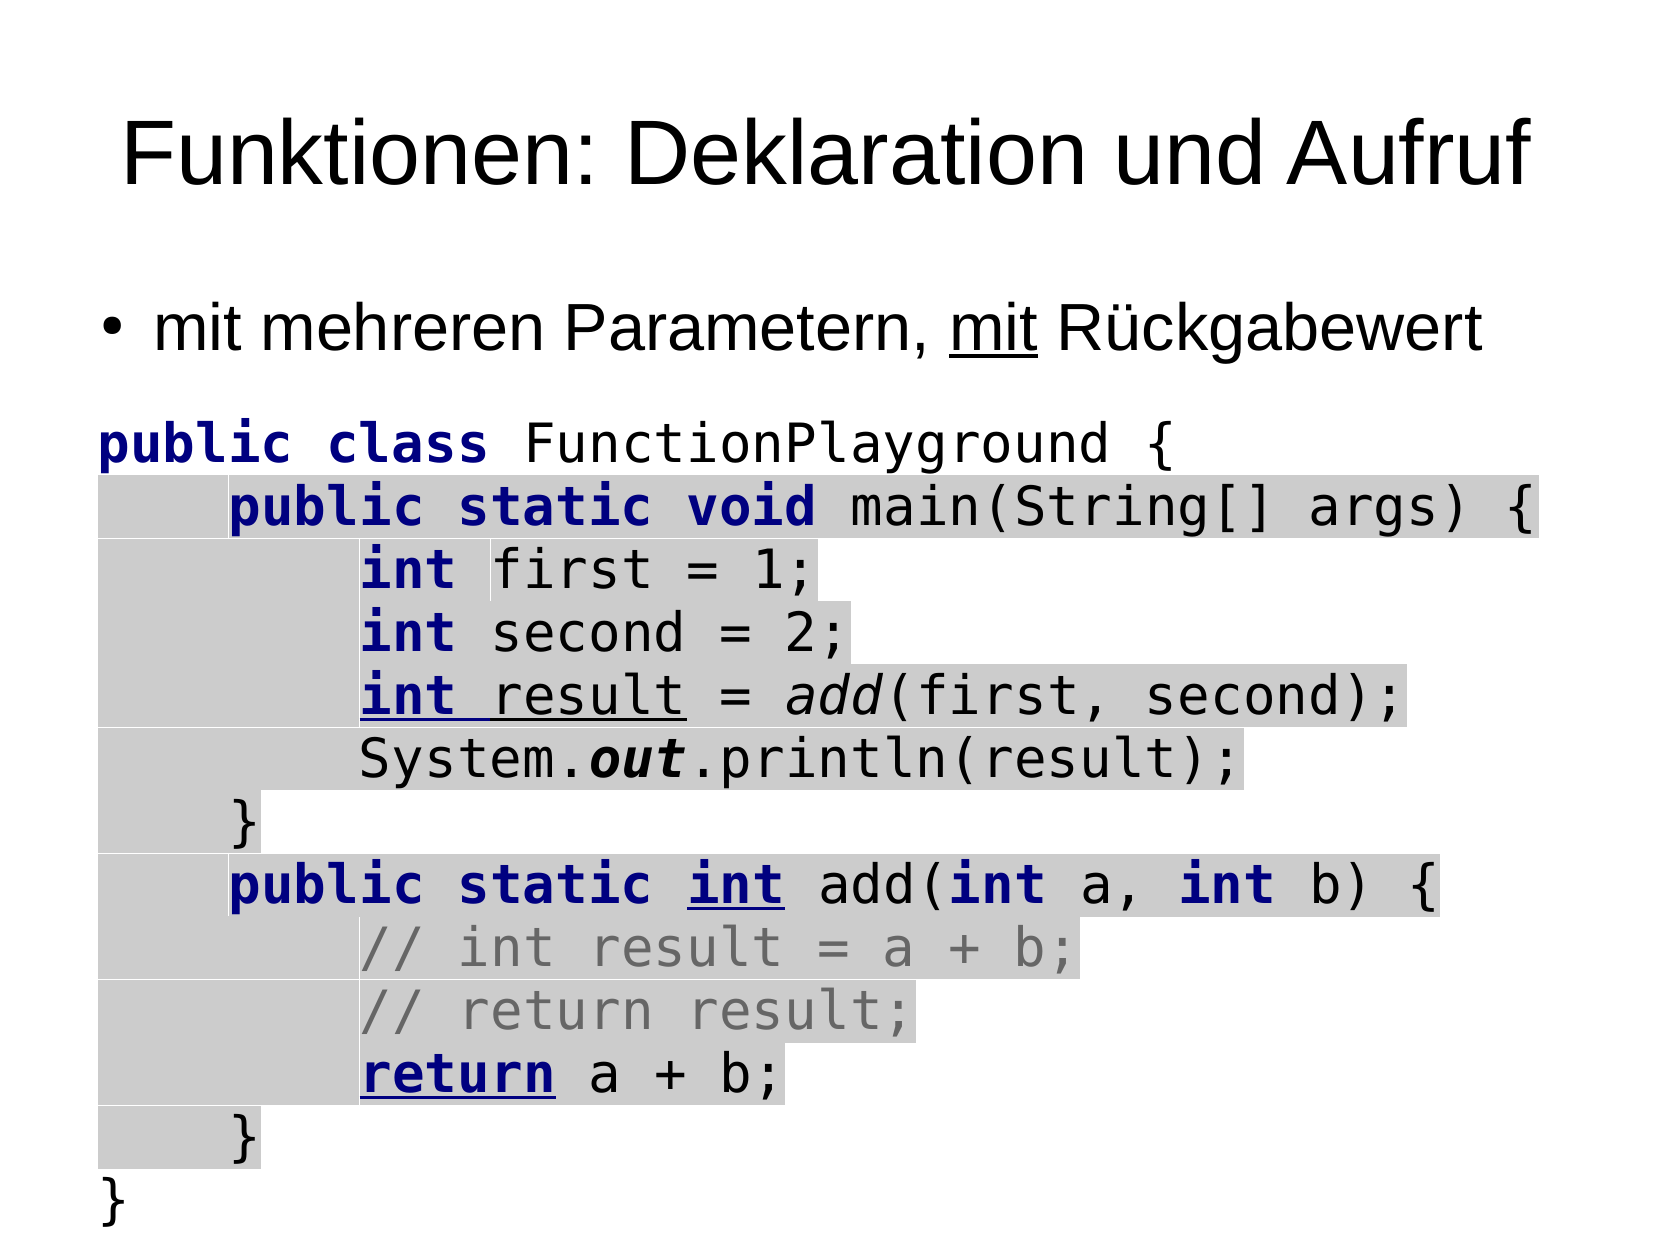

# Funktionen: Deklaration und Aufruf
mit mehreren Parametern, mit Rückgabewert
public class FunctionPlayground {
 public static void main(String[] args) {
 int first = 1;
 int second = 2;
 int result = add(first, second);
 System.out.println(result);
 }
 public static int add(int a, int b) {
 // int result = a + b;
 // return result;
 return a + b;
 }
}